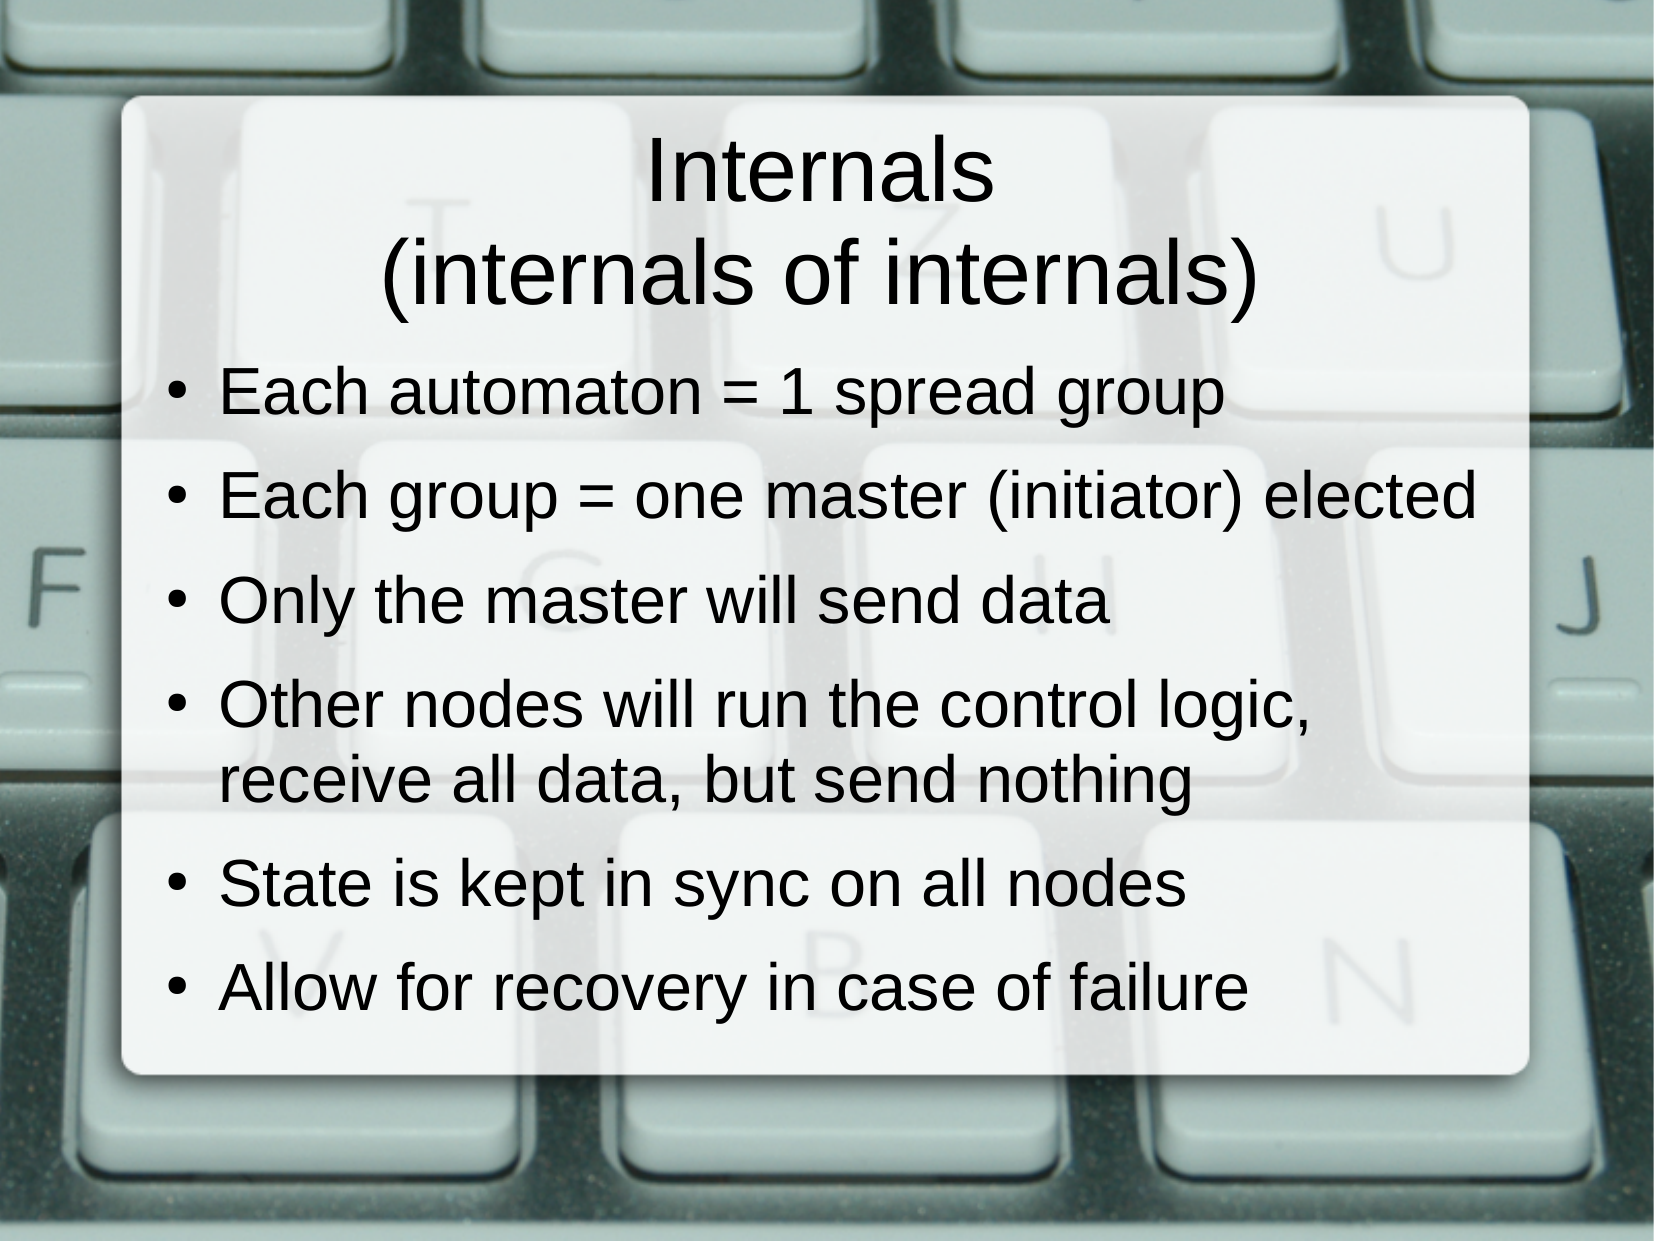

# Internals (internals of internals)
Each automaton = 1 spread group
Each group = one master (initiator) elected
Only the master will send data
Other nodes will run the control logic,
receive all data, but send nothing
State is kept in sync on all nodes
Allow for recovery in case of failure